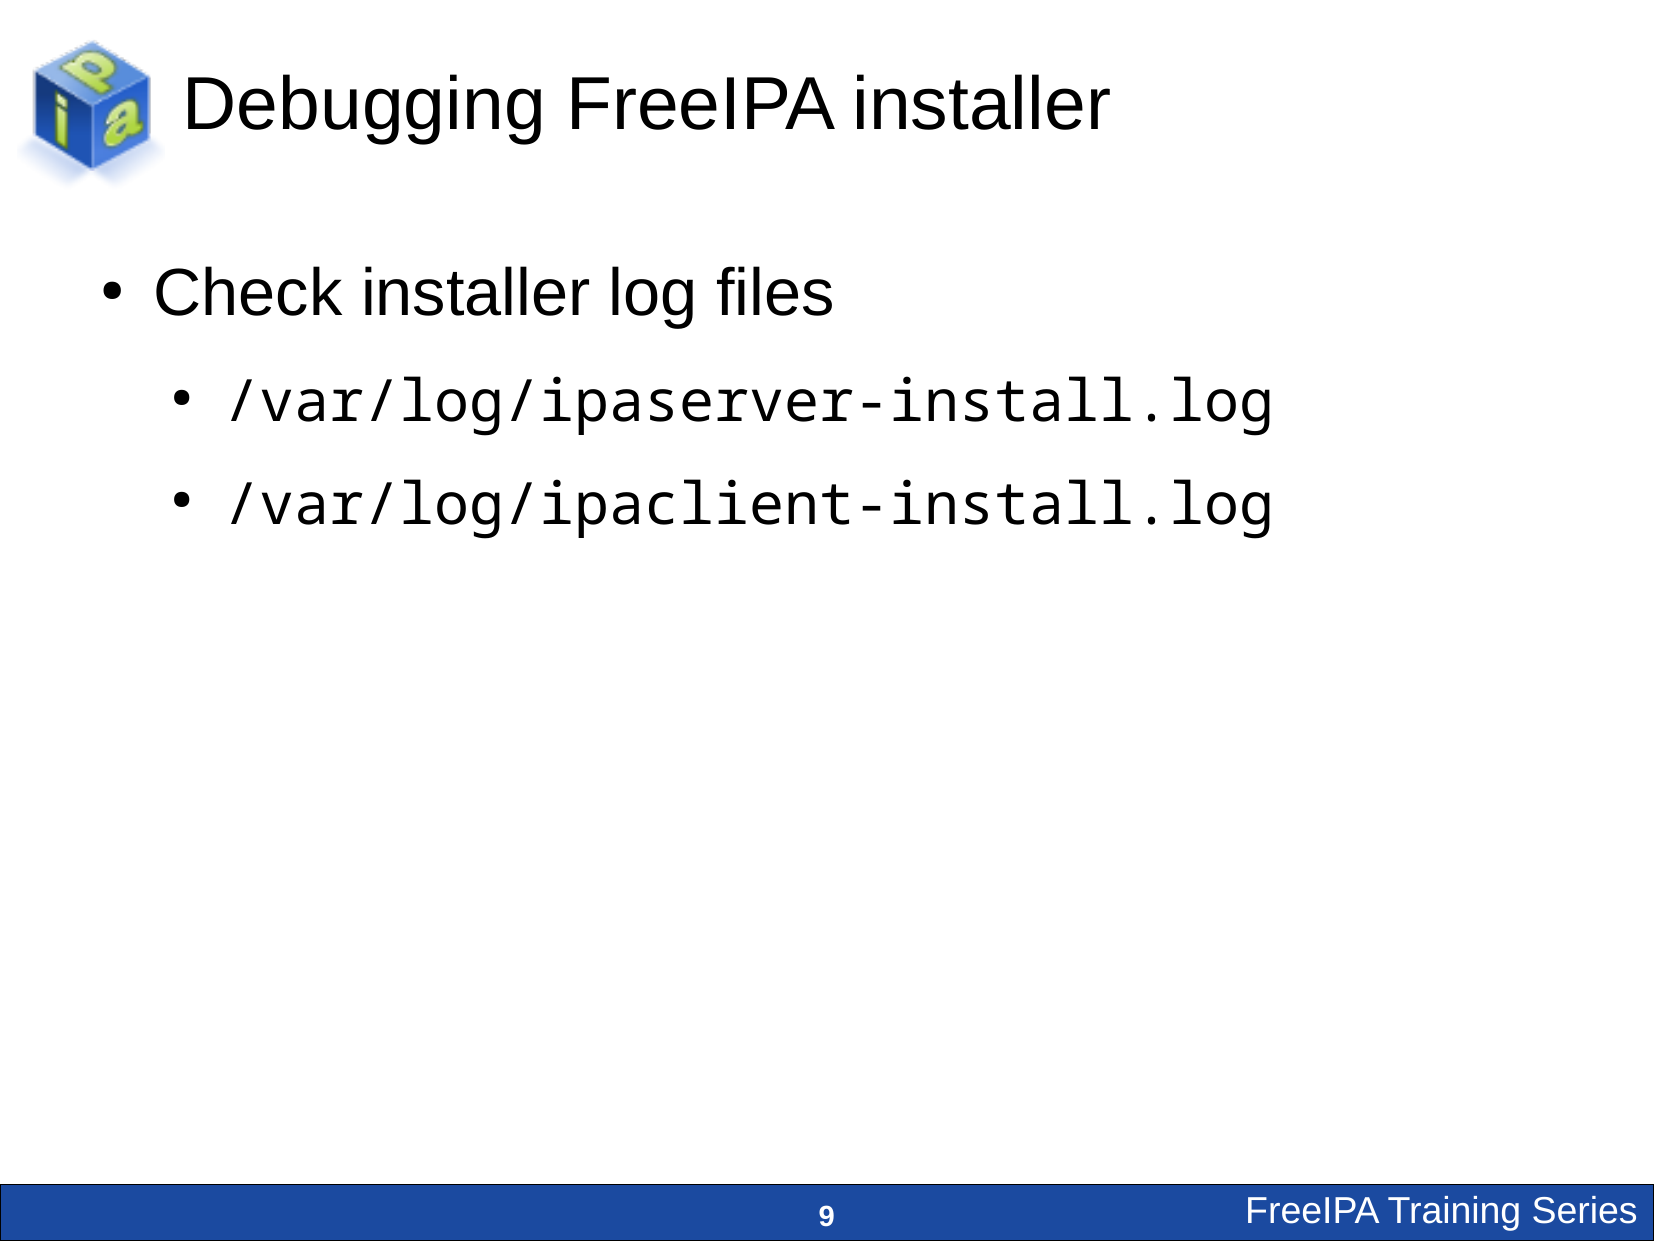

# Debugging FreeIPA installer
Check installer log files
/var/log/ipaserver-install.log
/var/log/ipaclient-install.log
9